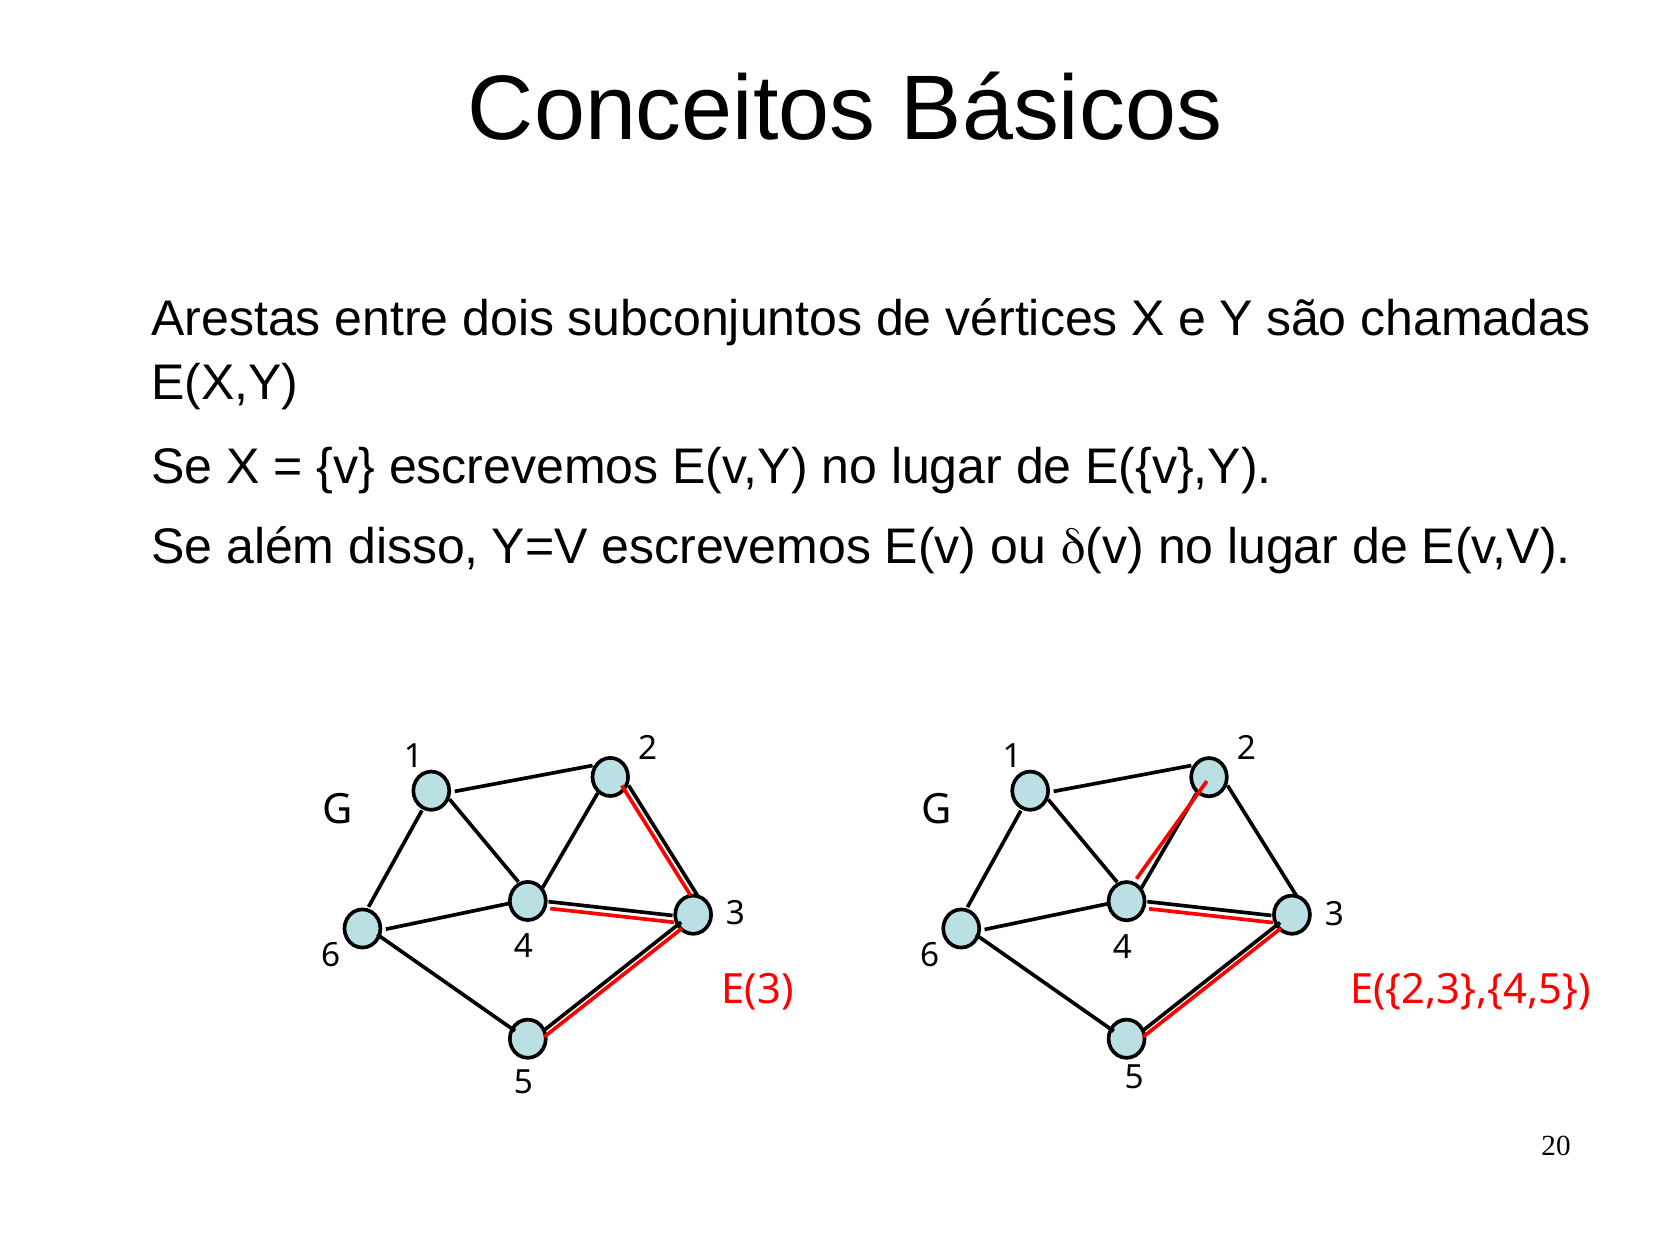

# Conceitos Básicos
Arestas entre dois subconjuntos de vértices X e Y são chamadas E(X,Y)‏
Se X = {v} escrevemos E(v,Y) no lugar de E({v},Y).
Se além disso, Y=V escrevemos E(v) ou (v) no lugar de E(v,V).
2
2
1
1
G
G
3
3
4
4
6
6
E(3)‏
E({2,3},{4,5})‏
5
5
20